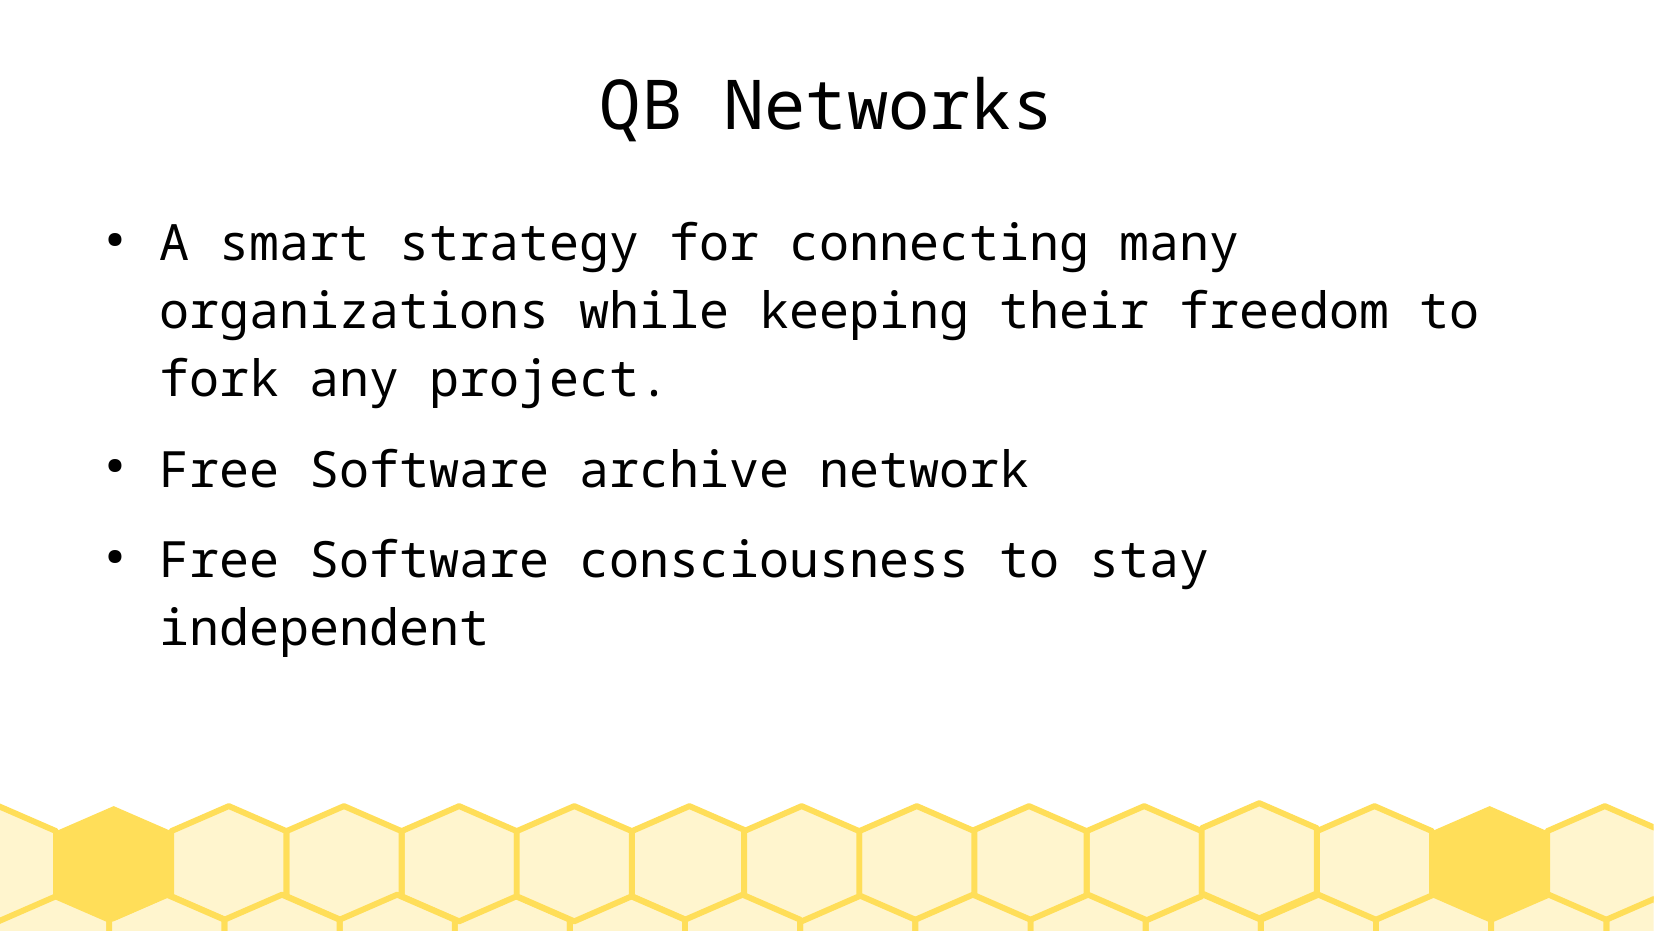

# QB Networks
A smart strategy for connecting many organizations while keeping their freedom to fork any project.
Free Software archive network
Free Software consciousness to stay independent